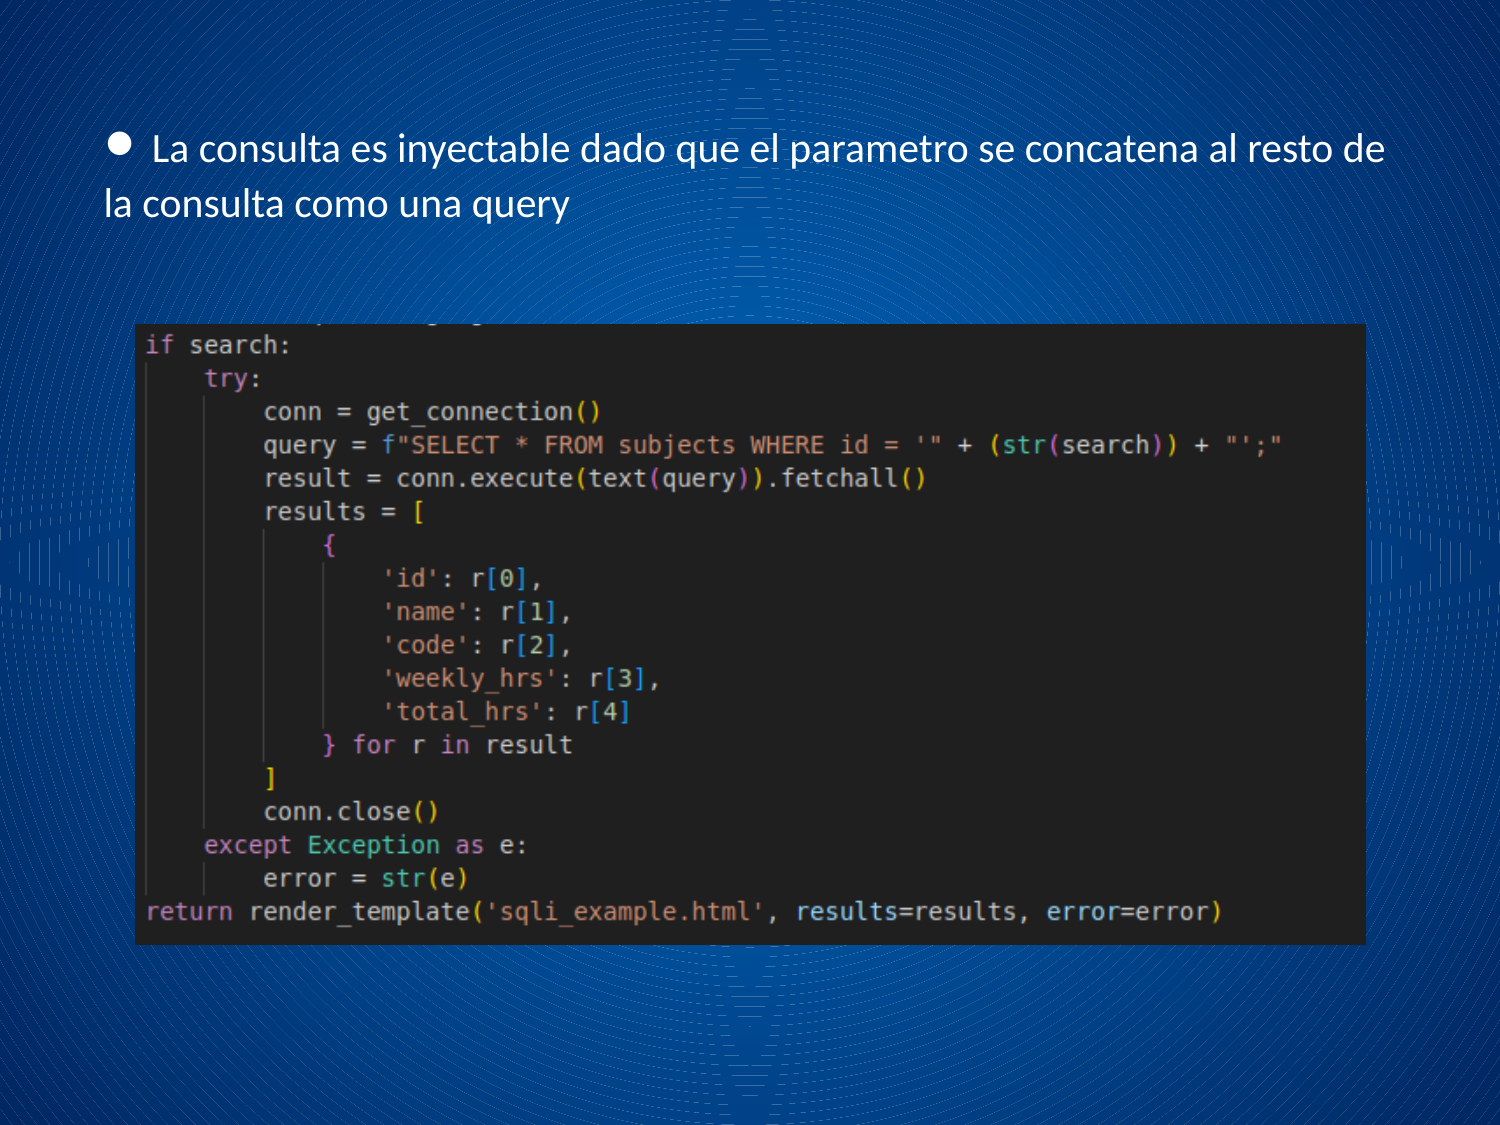

# • La consulta es inyectable dado que el parametro se concatena al resto de la consulta como una query